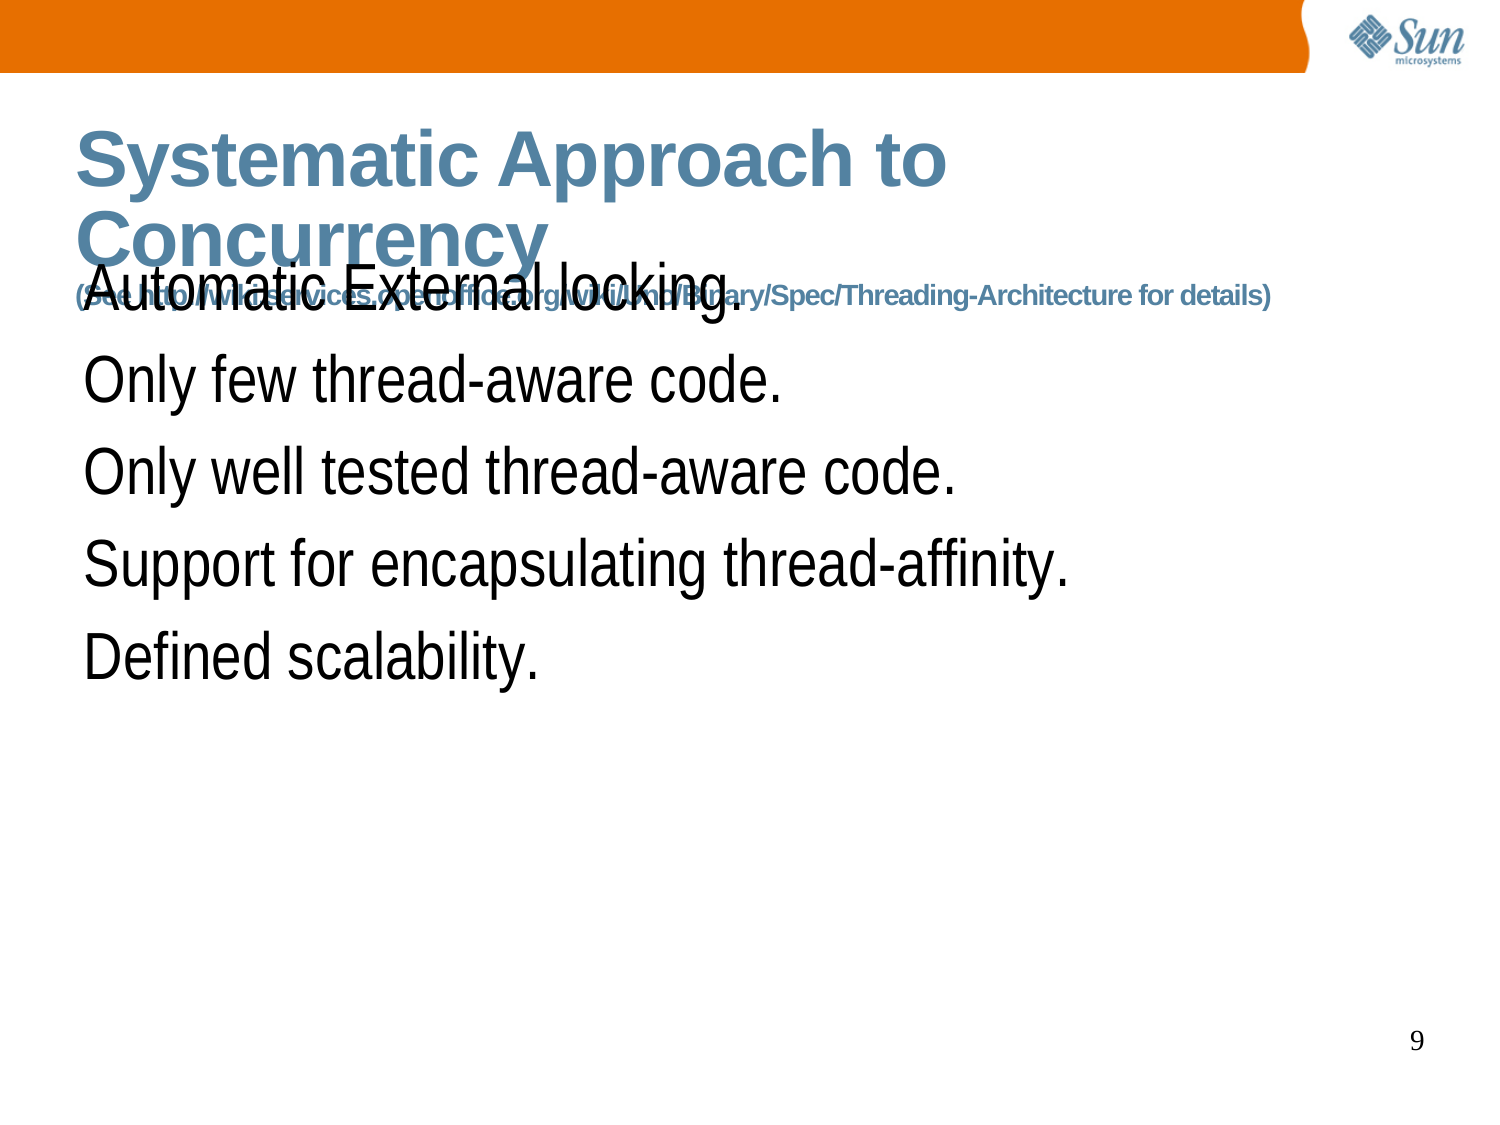

# Systematic Approach to Concurrency (See http://wiki.services.openoffice.org/wiki/Uno/Binary/Spec/Threading-Architecture for details)
Automatic External locking.
Only few thread-aware code.
Only well tested thread-aware code.
Support for encapsulating thread-affinity.
Defined scalability.
9